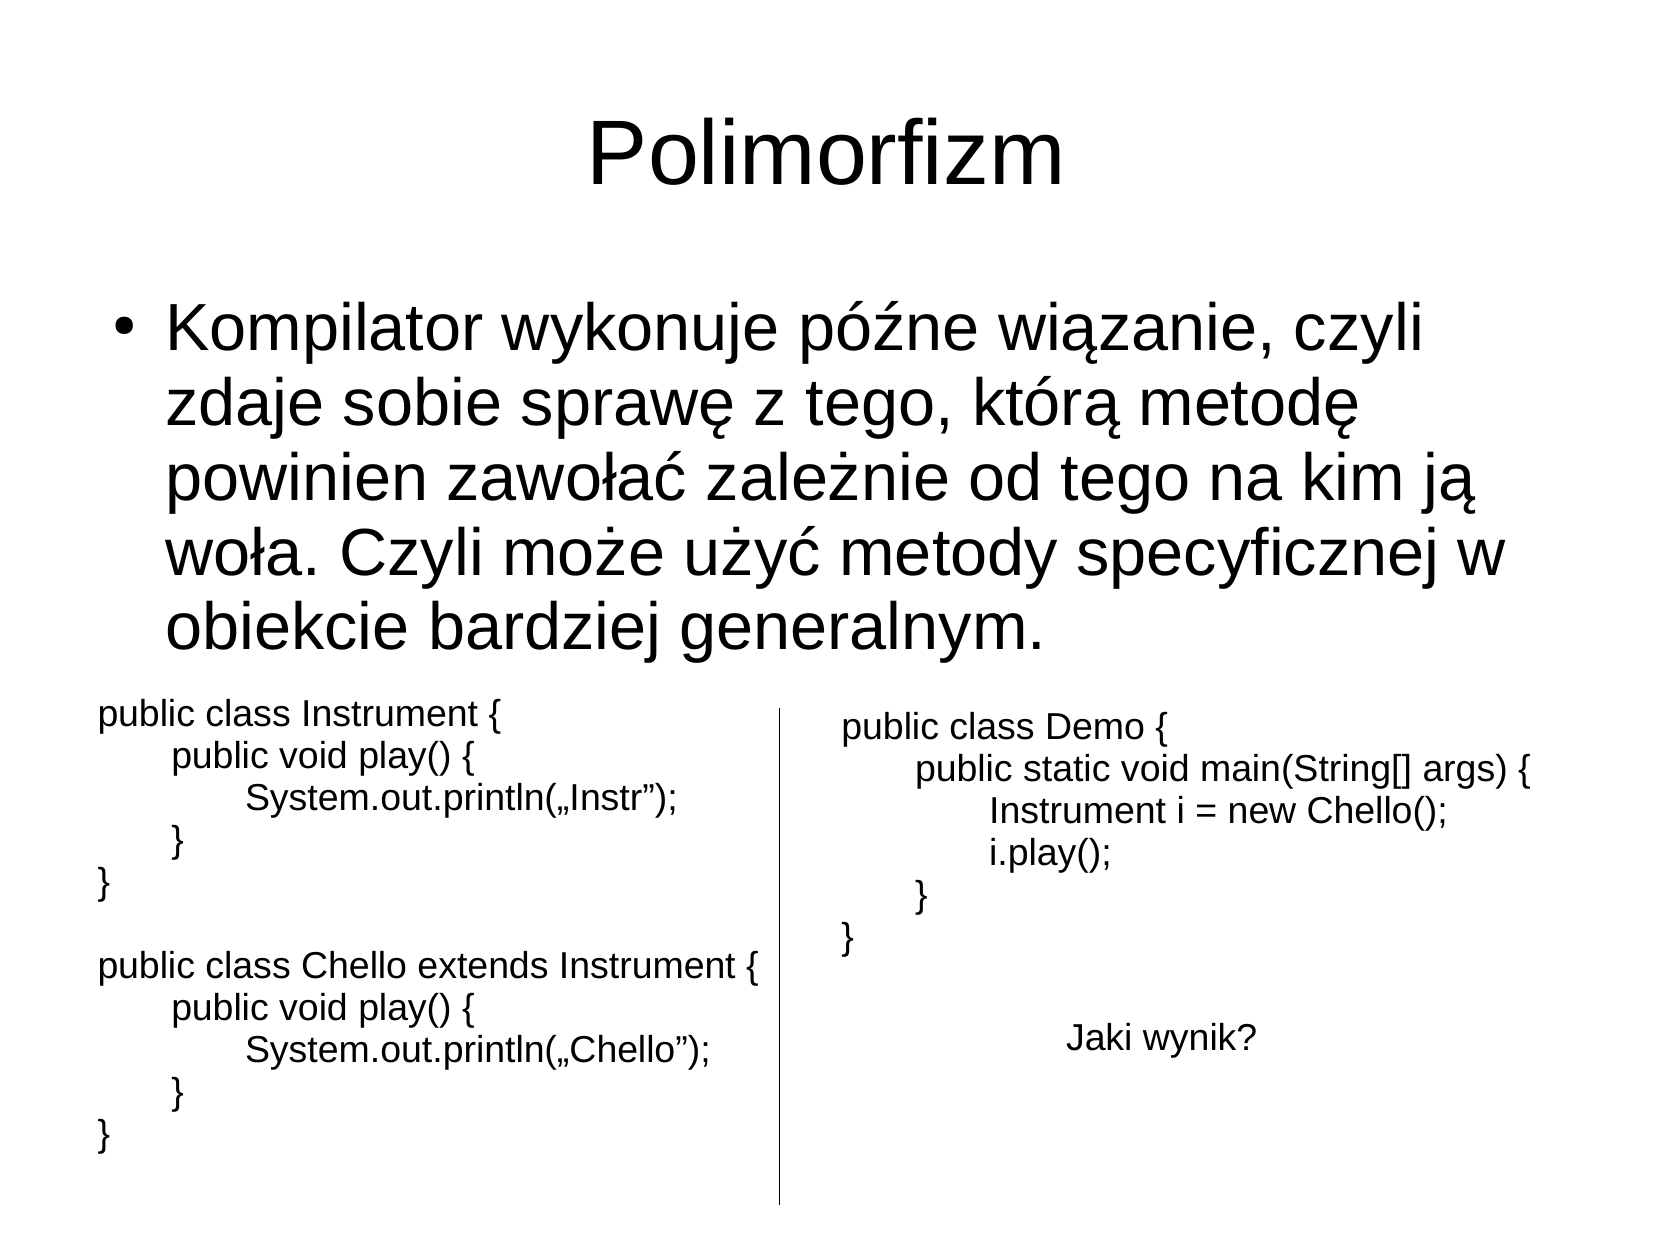

# Polimorfizm
Kompilator wykonuje późne wiązanie, czyli zdaje sobie sprawę z tego, którą metodę powinien zawołać zależnie od tego na kim ją woła. Czyli może użyć metody specyficznej w obiekcie bardziej generalnym.
public class Instrument {
	public void play() {
		System.out.println(„Instr”);
	}
}
public class Chello extends Instrument {
	public void play() {
		System.out.println(„Chello”);
	}
}
public class Demo {
	public static void main(String[] args) {
		Instrument i = new Chello();
		i.play();
	}
}
Jaki wynik?